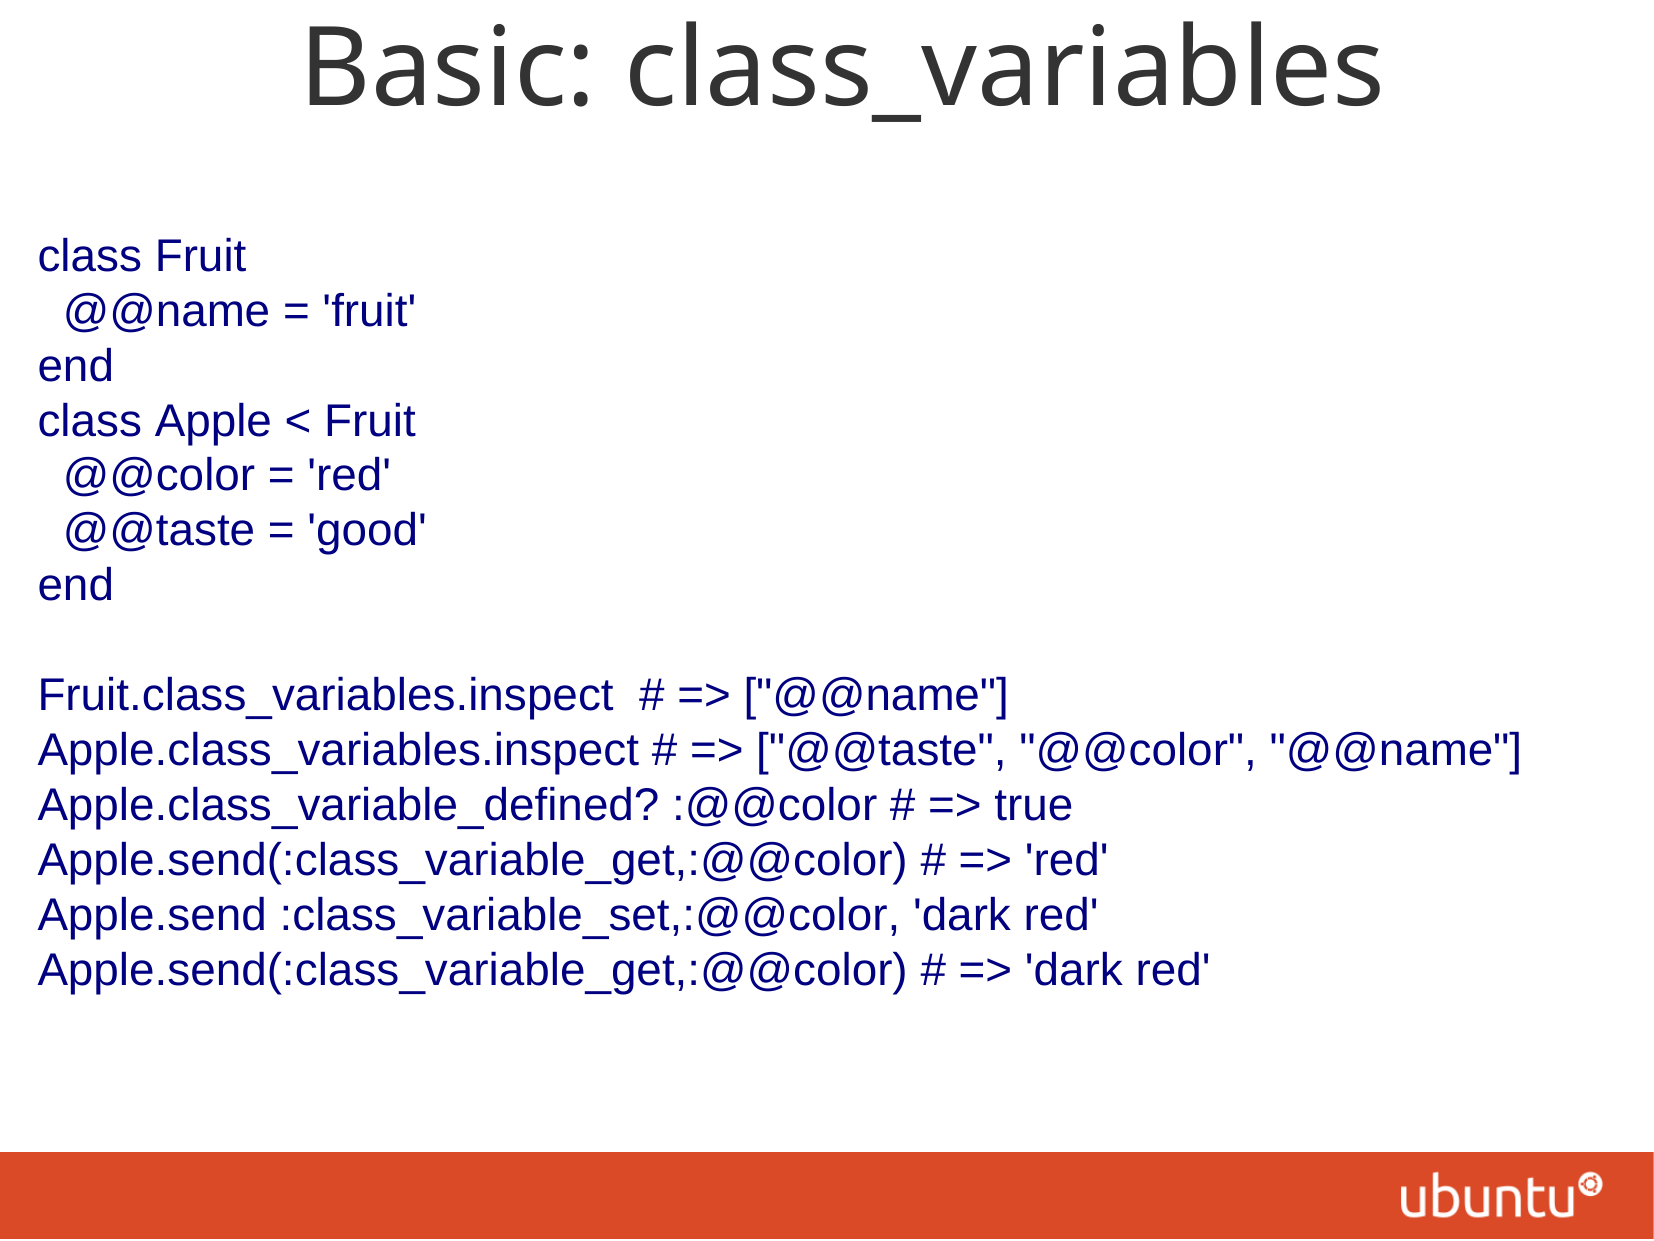

# Basic: class_variables
class Fruit
 @@name = 'fruit'
end
class Apple < Fruit
 @@color = 'red'
 @@taste = 'good'
end
Fruit.class_variables.inspect # => ["@@name"]
Apple.class_variables.inspect # => ["@@taste", "@@color", "@@name"]
Apple.class_variable_defined? :@@color # => true
Apple.send(:class_variable_get,:@@color) # => 'red'
Apple.send :class_variable_set,:@@color, 'dark red'
Apple.send(:class_variable_get,:@@color) # => 'dark red'